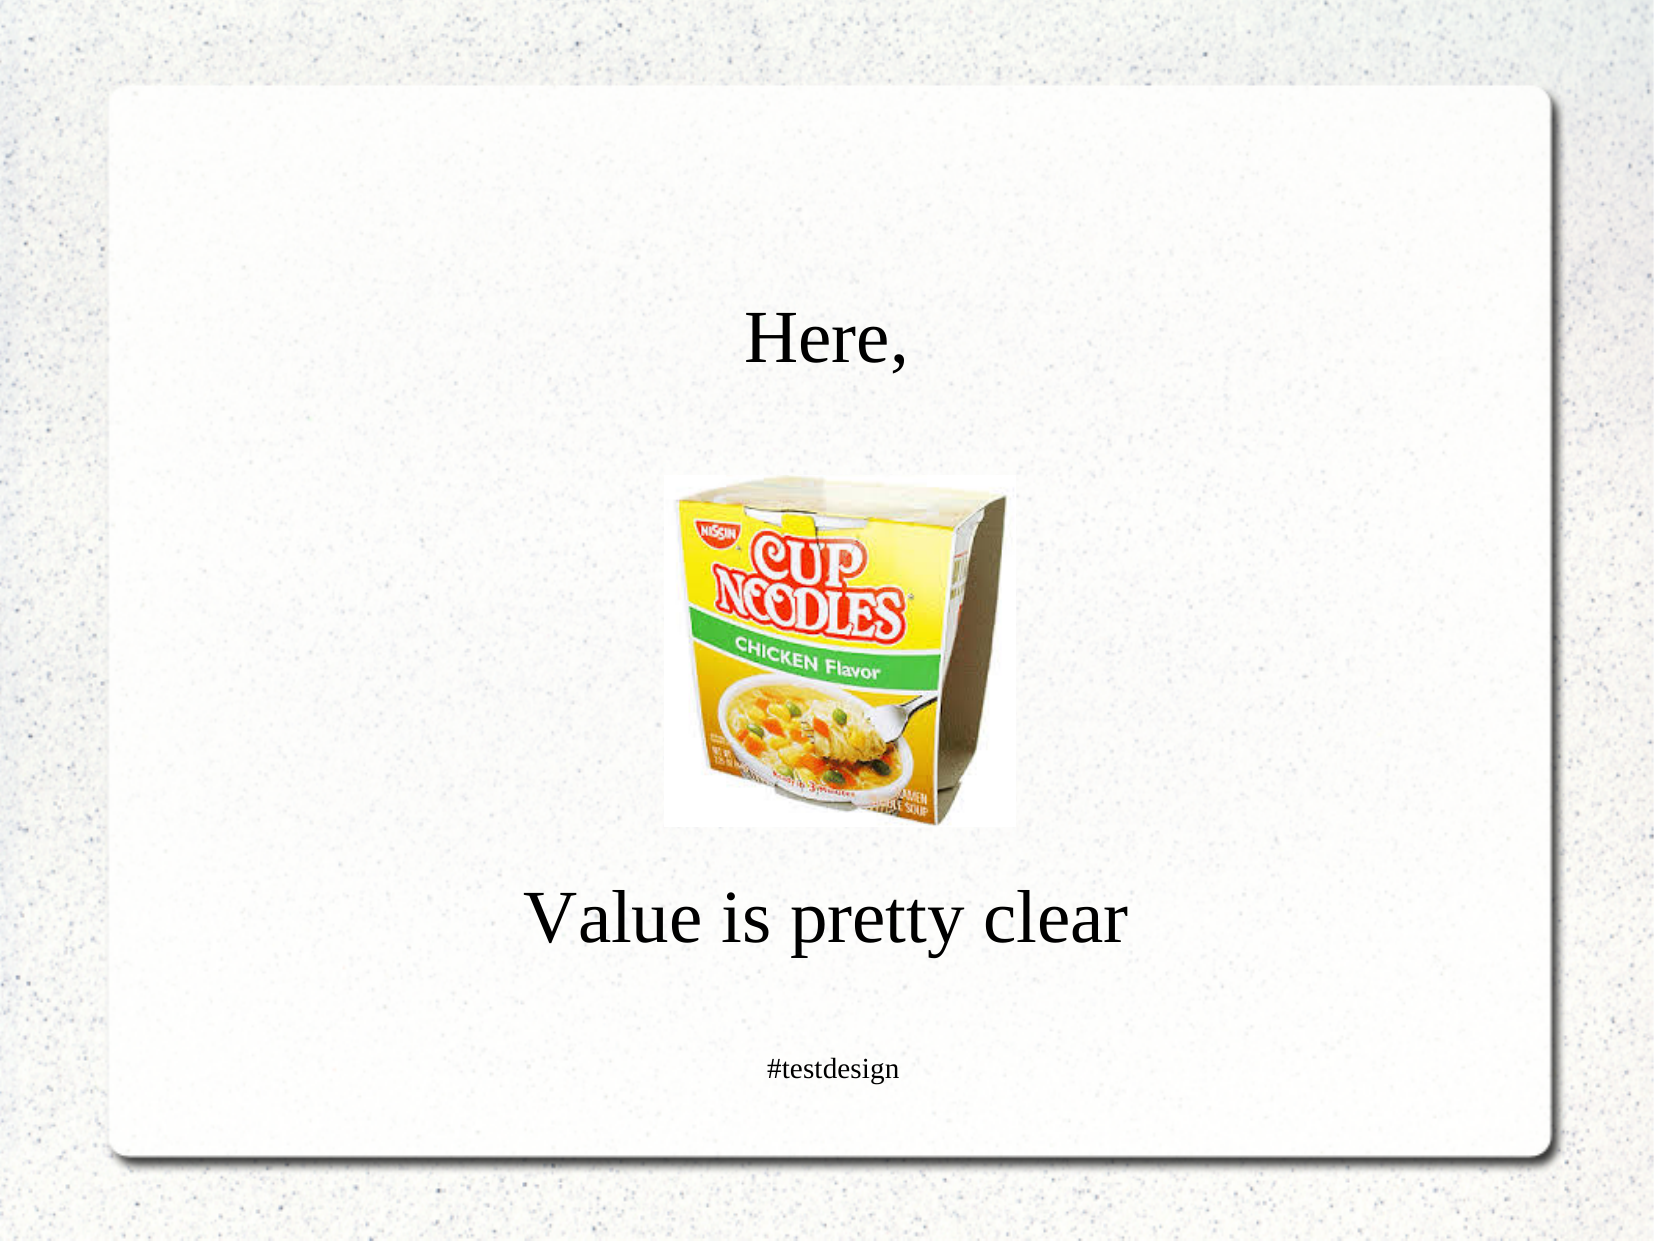

# Here,
Value is pretty clear
#testdesign